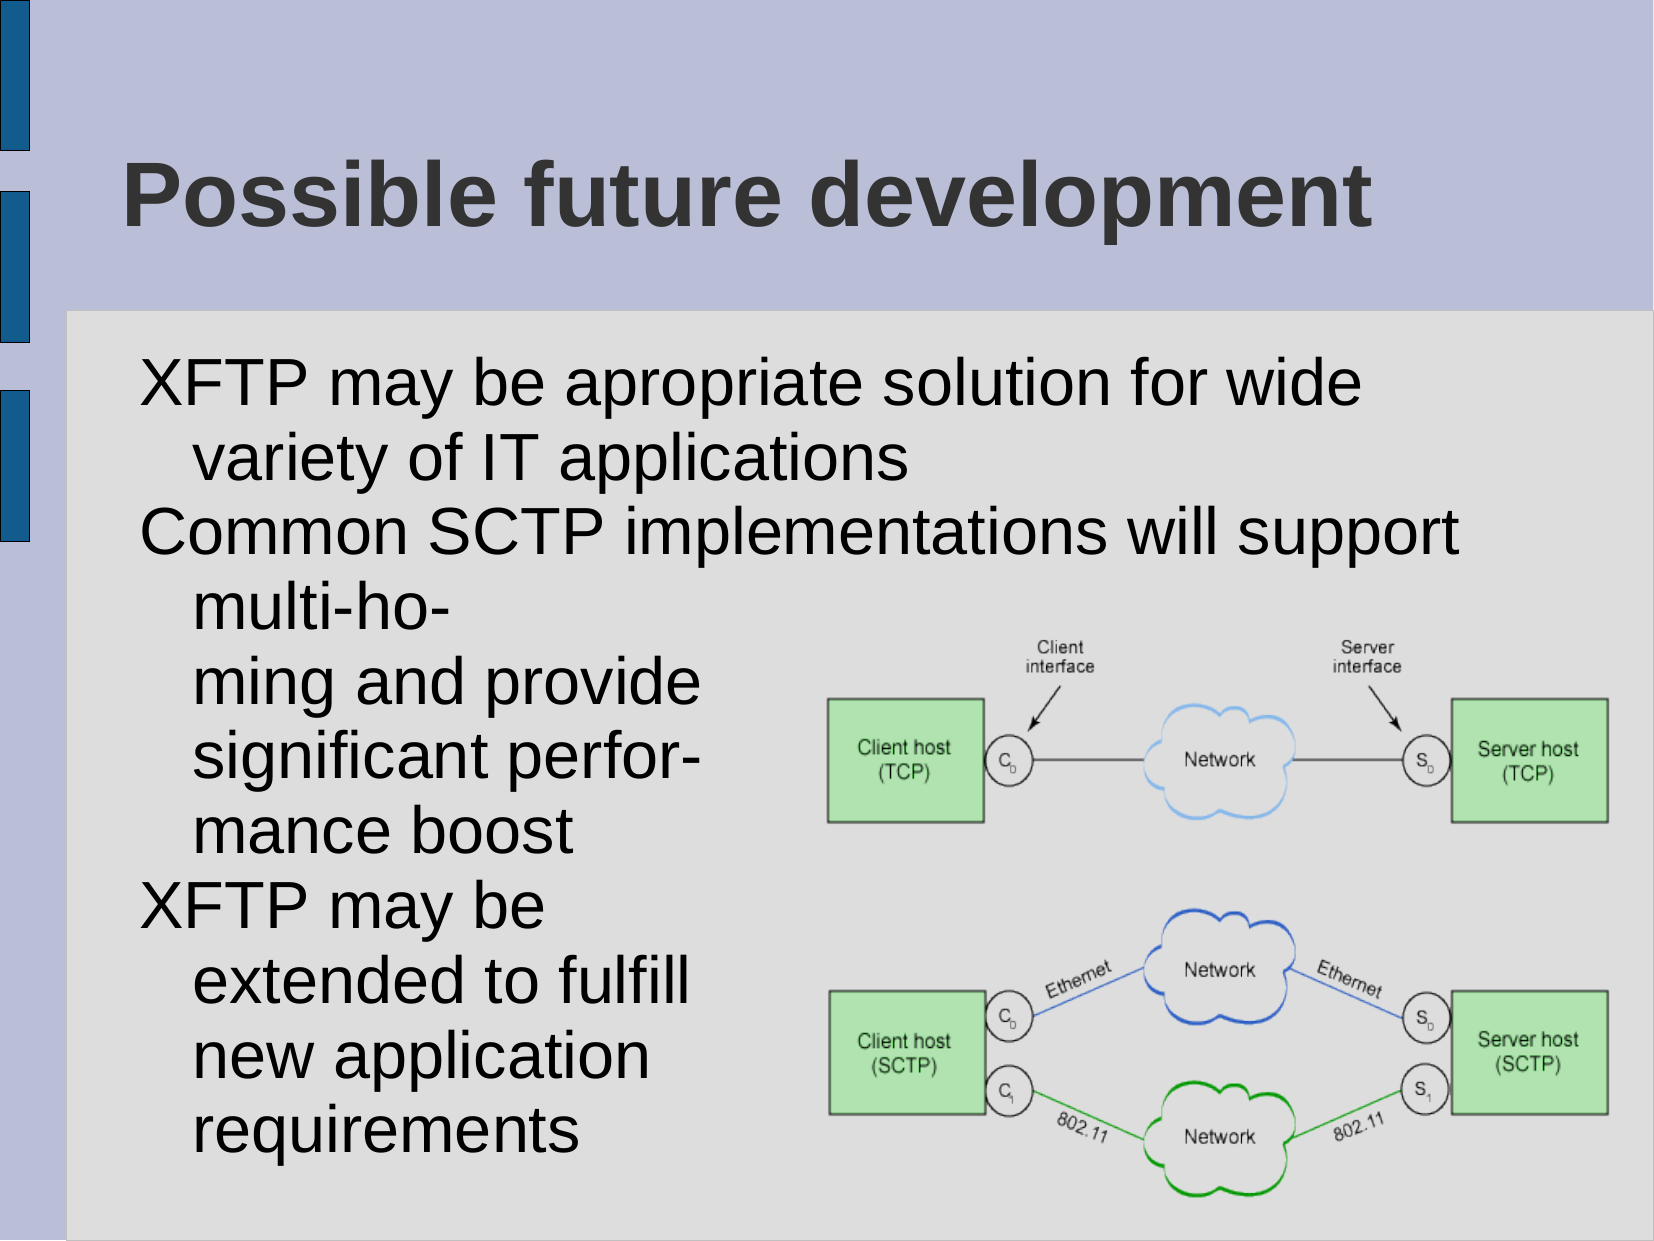

# Possible future development
XFTP may be apropriate solution for wide variety of IT applications
Common SCTP implementations will support multi-ho-
ming and provide
significant perfor-
mance boost
XFTP may be
extended to fulfill
new application
requirements